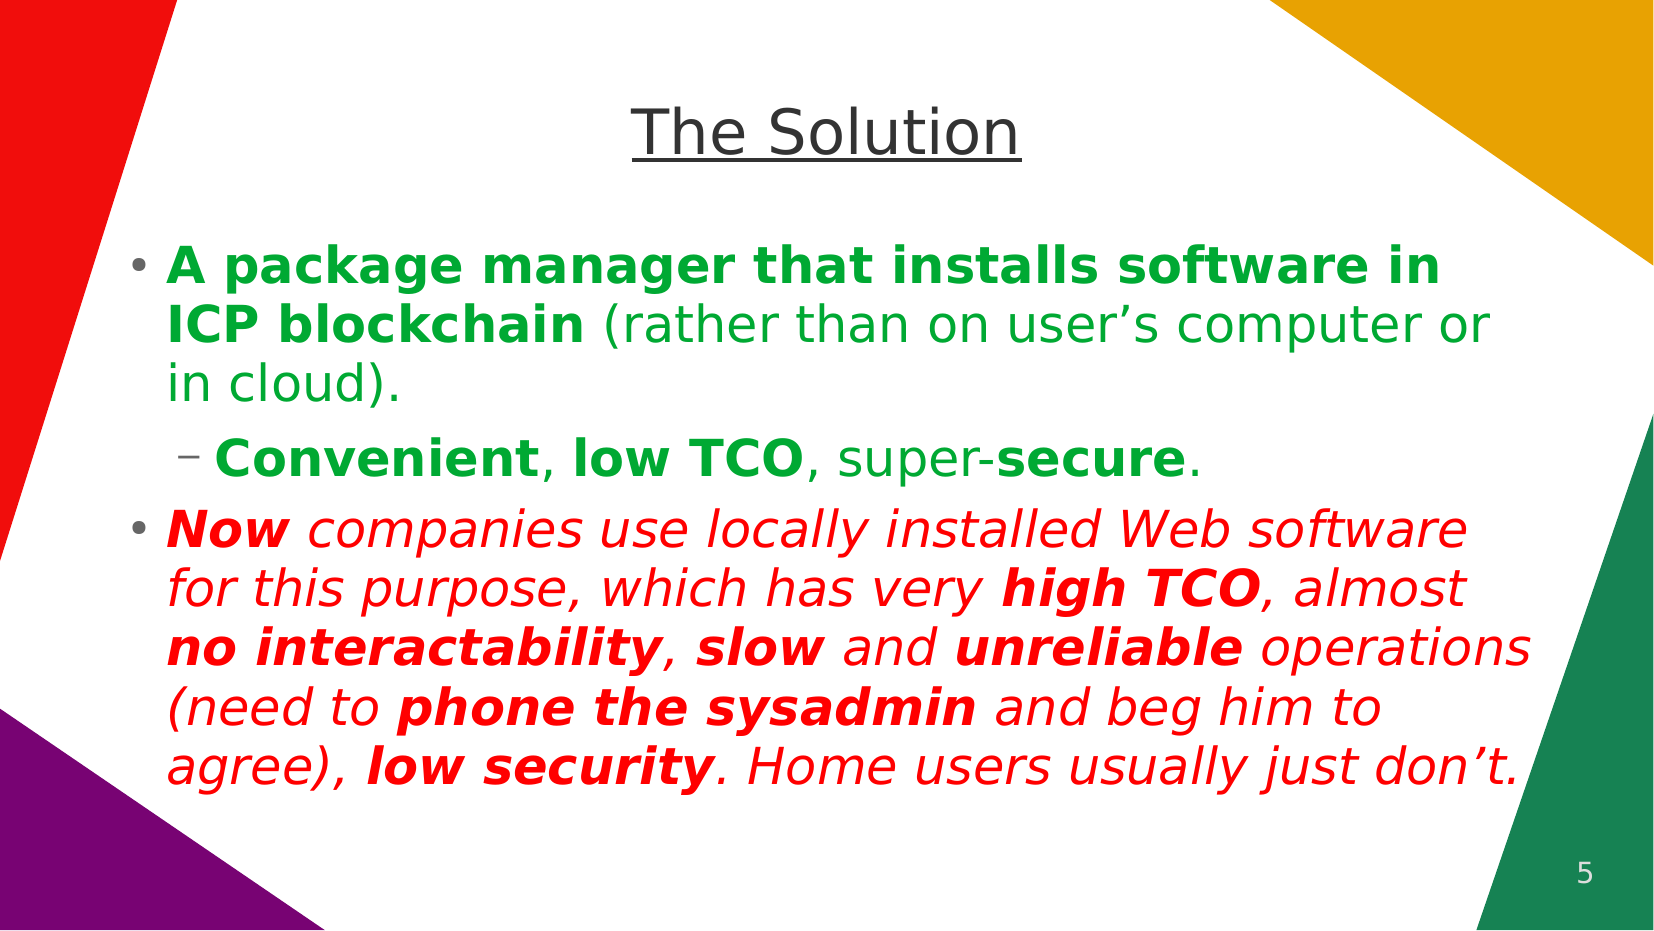

# The Solution
A package manager that installs software in ICP blockchain (rather than on user’s computer or in cloud).
Convenient, low TCO, super-secure.
Now companies use locally installed Web software for this purpose, which has very high TCO, almost no interactability, slow and unreliable operations (need to phone the sysadmin and beg him to agree), low security. Home users usually just don’t.
5